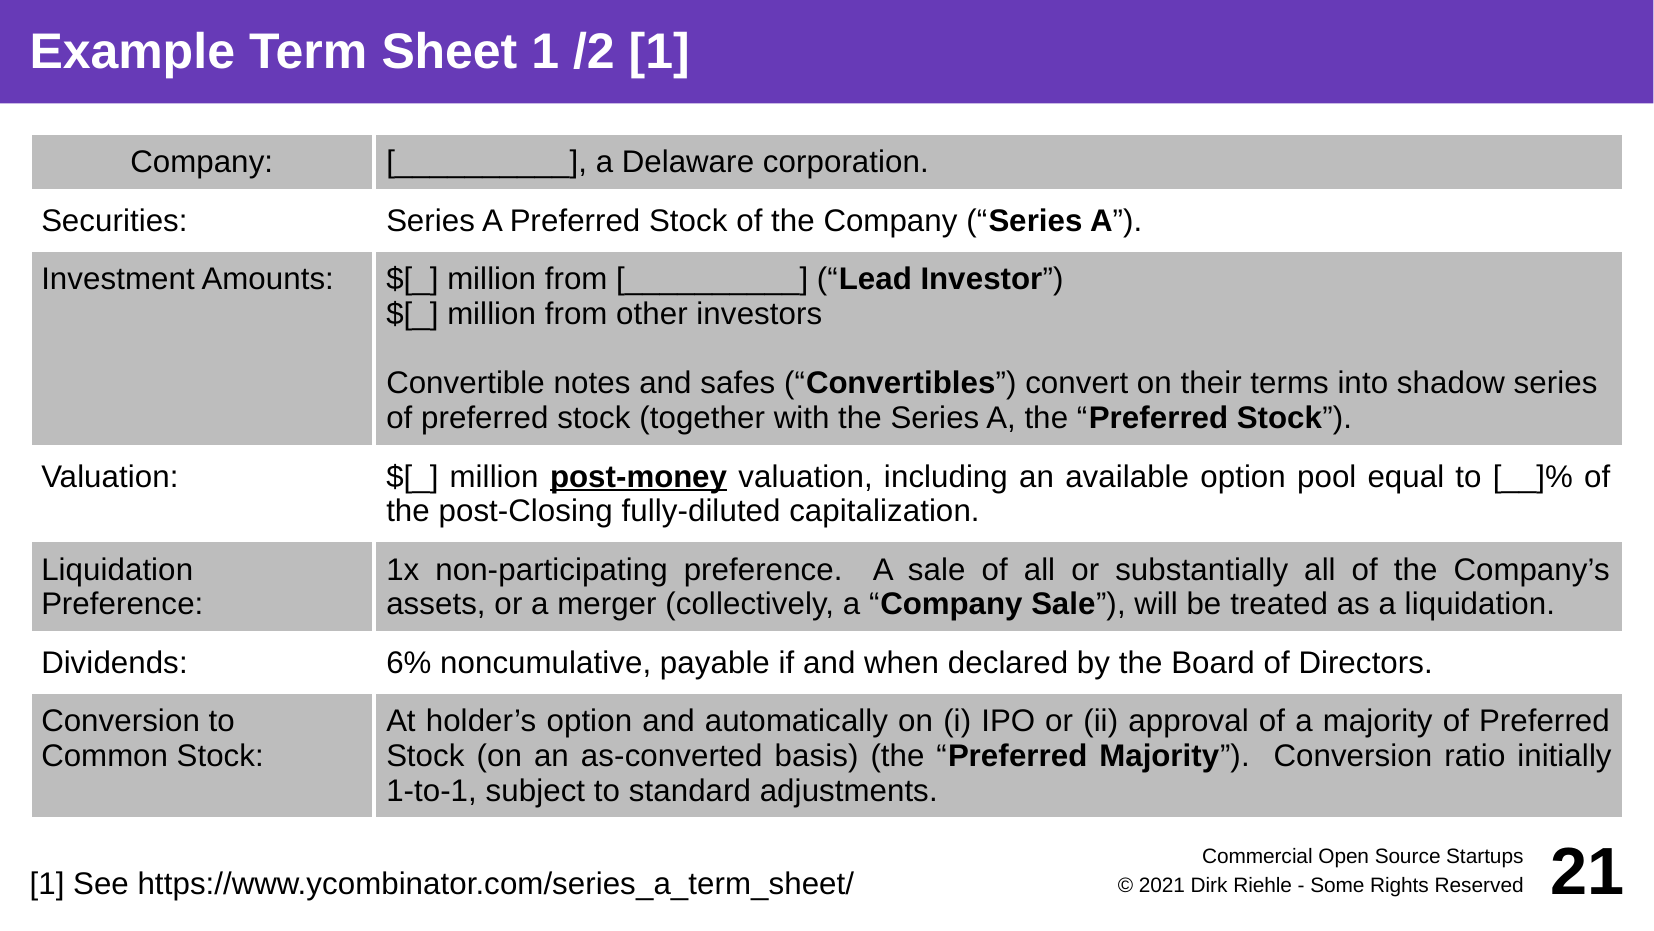

# Example Term Sheet 1 /2 [1]
| Company: | [\_\_\_\_\_\_\_\_\_\_], a Delaware corporation. |
| --- | --- |
| Securities: | Series A Preferred Stock of the Company (“Series A”). |
| Investment Amounts: | $[\_] million from [\_\_\_\_\_\_\_\_\_\_] (“Lead Investor”) $[\_] million from other investors Convertible notes and safes (“Convertibles”) convert on their terms into shadow series of preferred stock (together with the Series A, the “Preferred Stock”). |
| Valuation: | $[\_] million post-money valuation, including an available option pool equal to [\_\_]% of the post-Closing fully-diluted capitalization. |
| Liquidation Preference: | 1x non-participating preference. A sale of all or substantially all of the Company’s assets, or a merger (collectively, a “Company Sale”), will be treated as a liquidation. |
| Dividends: | 6% noncumulative, payable if and when declared by the Board of Directors. |
| Conversion to Common Stock: | At holder’s option and automatically on (i) IPO or (ii) approval of a majority of Preferred Stock (on an as-converted basis) (the “Preferred Majority”). Conversion ratio initially 1-to-1, subject to standard adjustments. |
[1] See https://www.ycombinator.com/series_a_term_sheet/
Commercial Open Source Startups
21
© 2021 Dirk Riehle - Some Rights Reserved